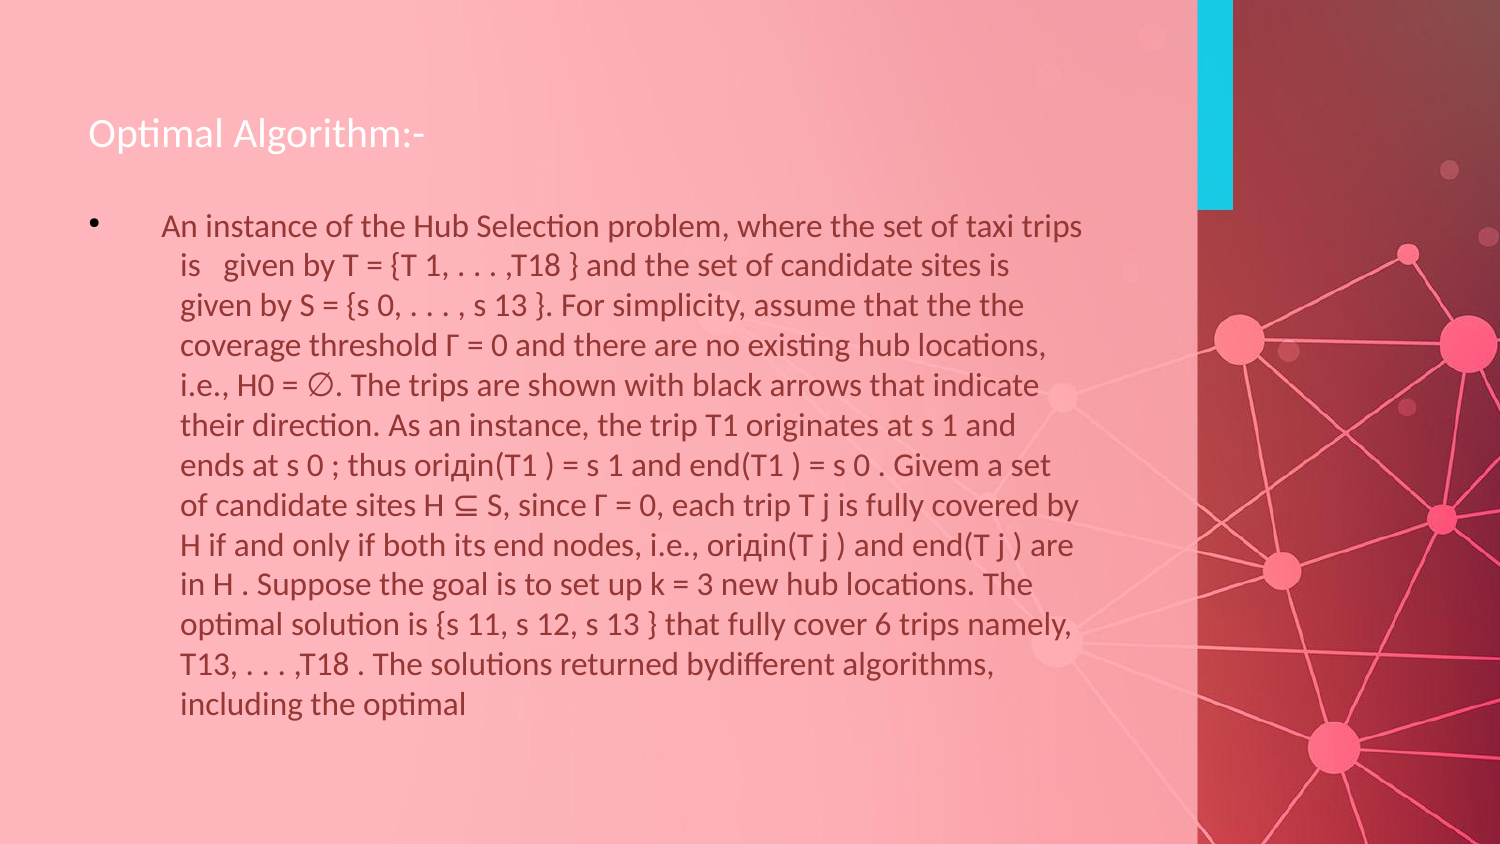

# Optimal Algorithm:-
 An instance of the Hub Selection problem, where the set of taxi trips is given by T = {T 1, . . . ,T18 } and the set of candidate sites is given by S = {s 0, . . . , s 13 }. For simplicity, assume that the the coverage threshold Γ = 0 and there are no existing hub locations, i.e., H0 = ∅. The trips are shown with black arrows that indicate their direction. As an instance, the trip T1 originates at s 1 and ends at s 0 ; thus oriдin(T1 ) = s 1 and end(T1 ) = s 0 . Givem a set of candidate sites H ⊆ S, since Γ = 0, each trip T j is fully covered by H if and only if both its end nodes, i.e., oriдin(T j ) and end(T j ) are in H . Suppose the goal is to set up k = 3 new hub locations. The optimal solution is {s 11, s 12, s 13 } that fully cover 6 trips namely, T13, . . . ,T18 . The solutions returned bydifferent algorithms, including the optimal